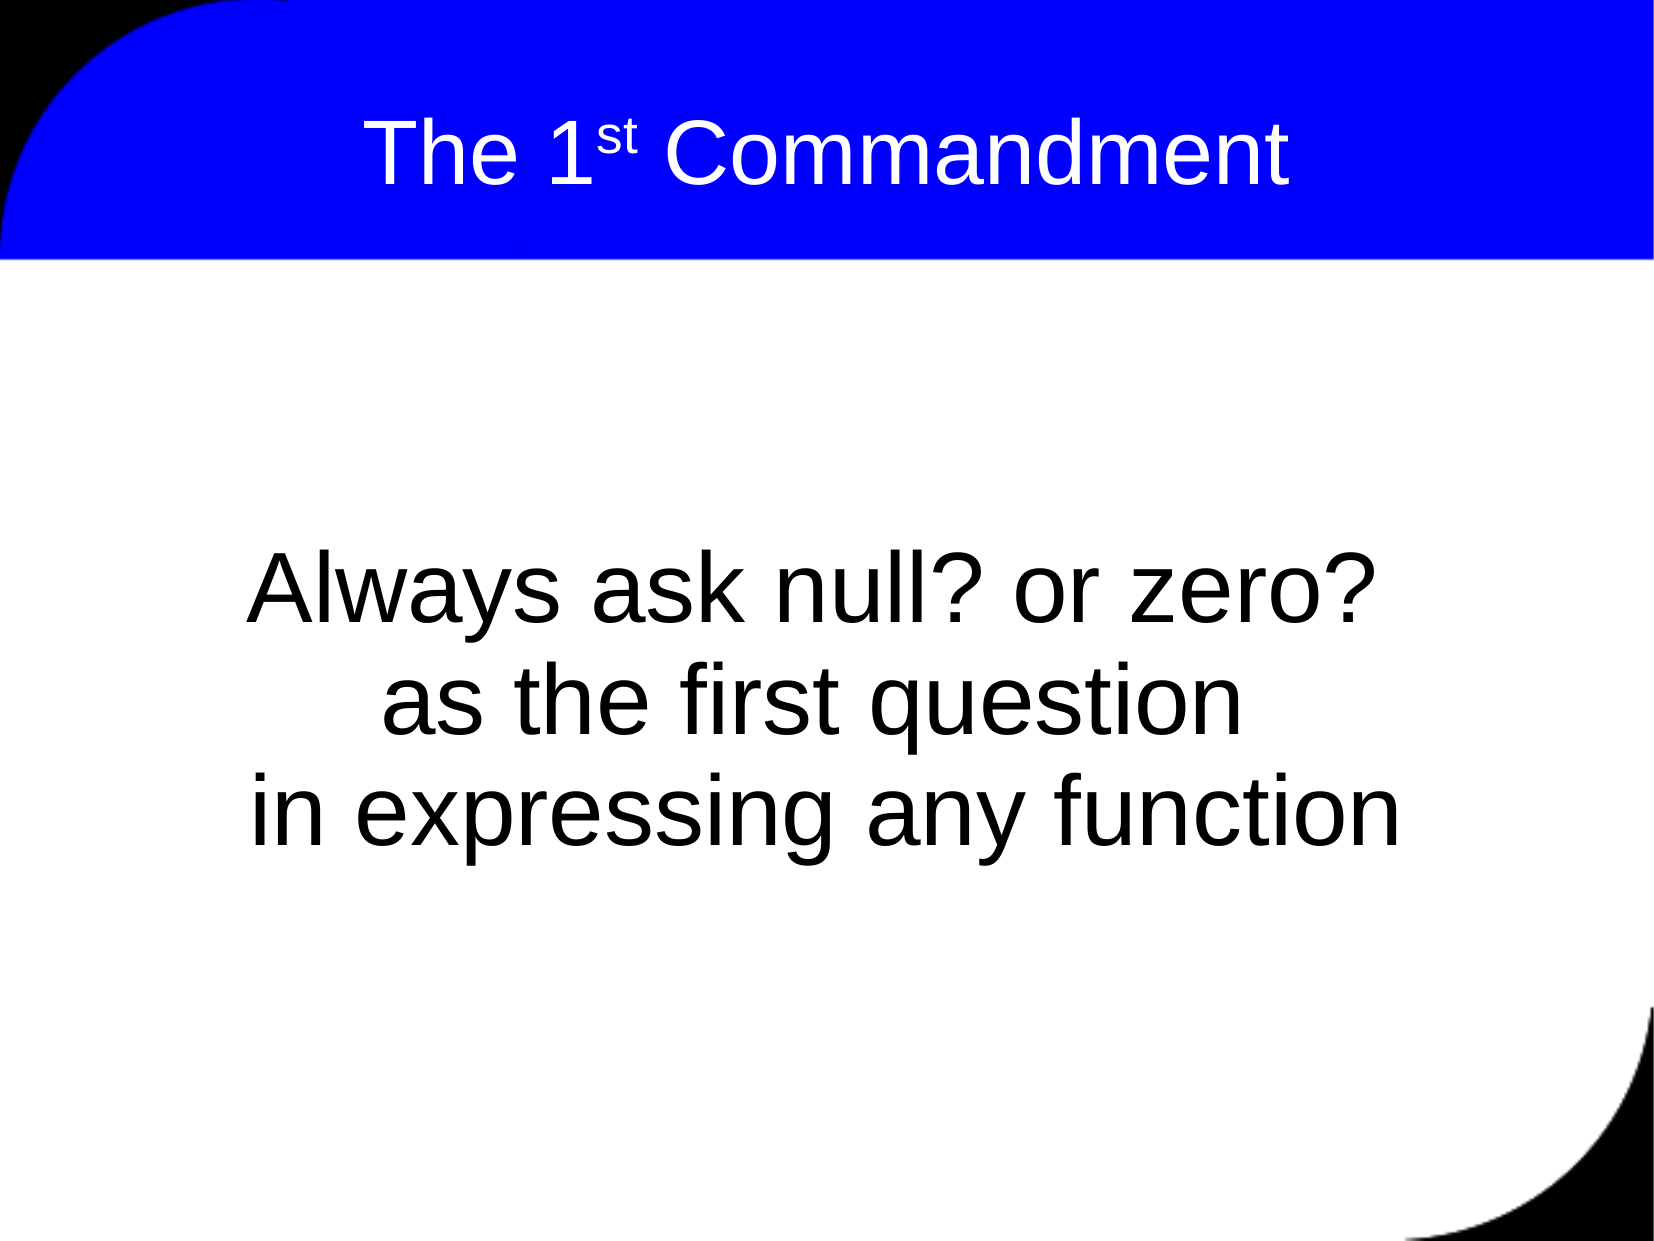

# The 1st Commandment
Always ask null? or zero?
as the first question
in expressing any function